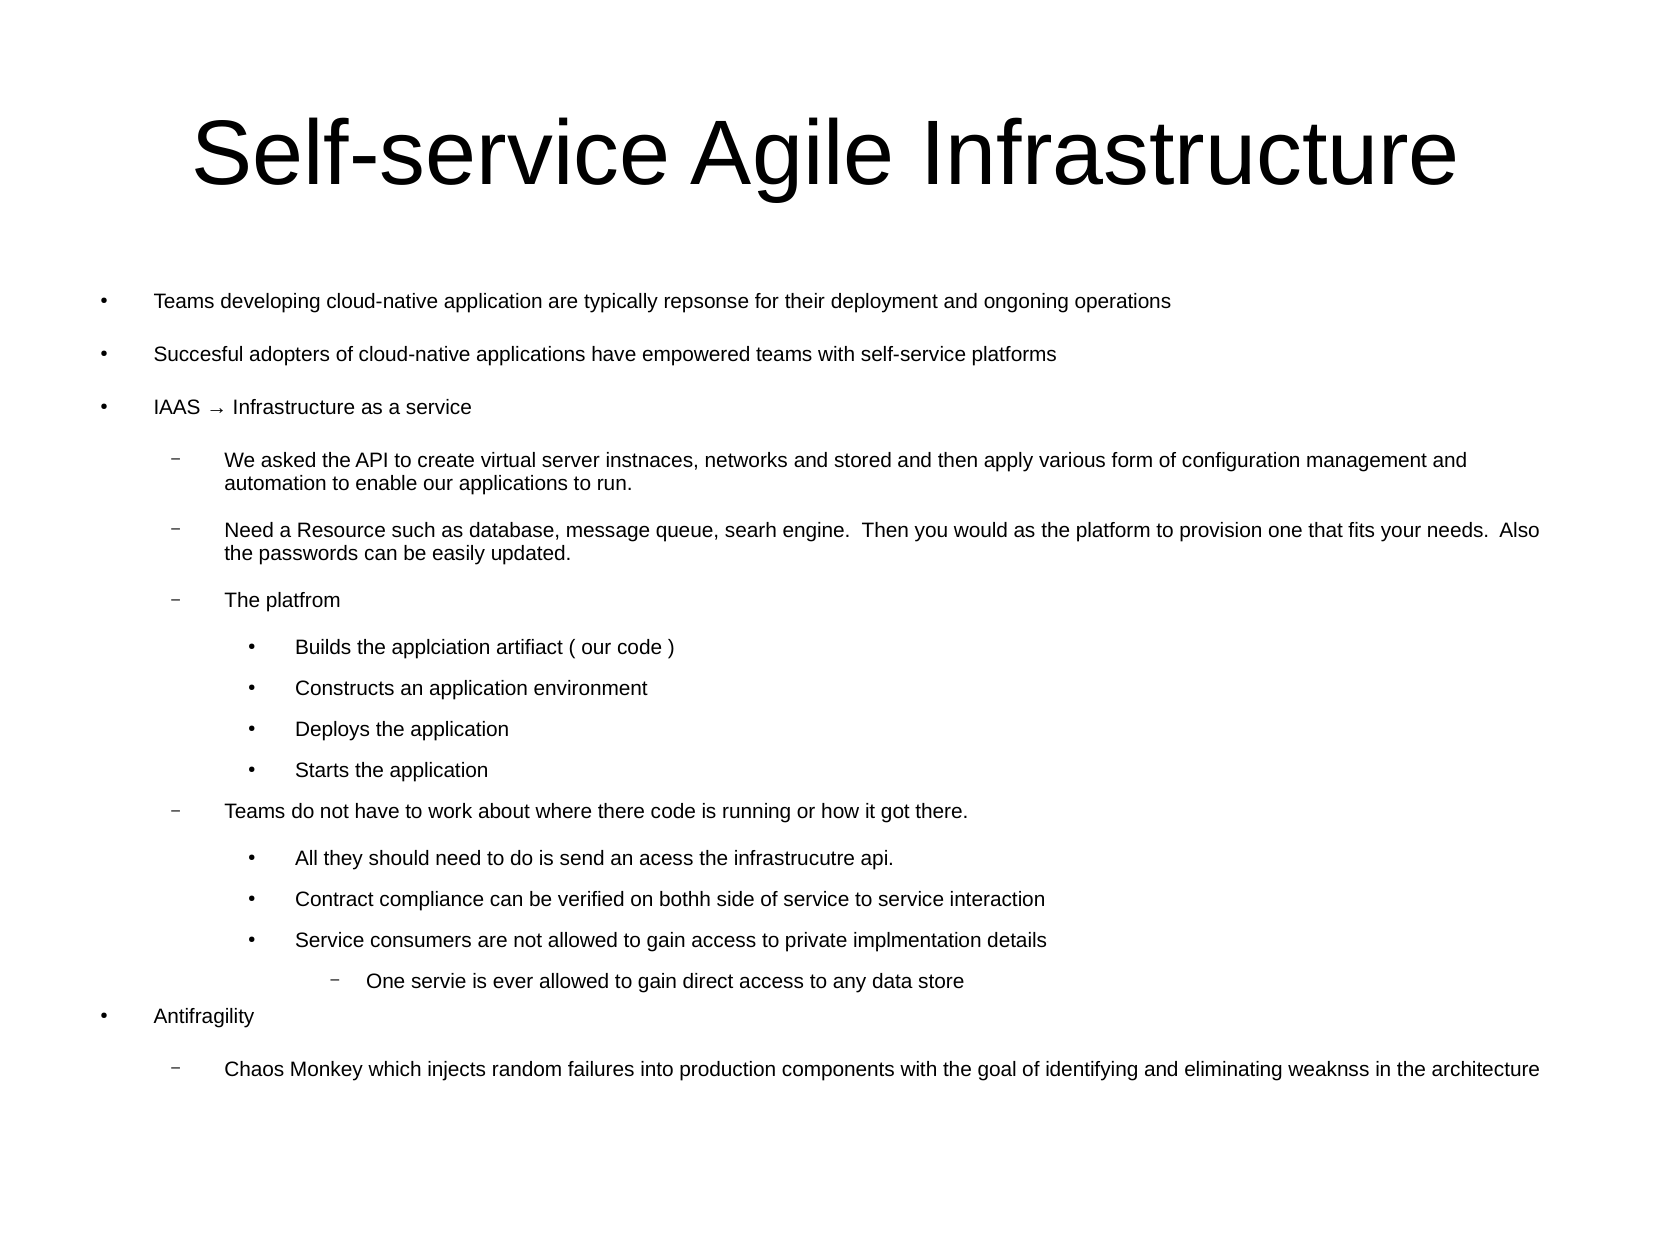

# Self-service Agile Infrastructure
Teams developing cloud-native application are typically repsonse for their deployment and ongoning operations
Succesful adopters of cloud-native applications have empowered teams with self-service platforms
IAAS → Infrastructure as a service
We asked the API to create virtual server instnaces, networks and stored and then apply various form of configuration management and automation to enable our applications to run.
Need a Resource such as database, message queue, searh engine. Then you would as the platform to provision one that fits your needs. Also the passwords can be easily updated.
The platfrom
Builds the applciation artifiact ( our code )
Constructs an application environment
Deploys the application
Starts the application
Teams do not have to work about where there code is running or how it got there.
All they should need to do is send an acess the infrastrucutre api.
Contract compliance can be verified on bothh side of service to service interaction
Service consumers are not allowed to gain access to private implmentation details
One servie is ever allowed to gain direct access to any data store
Antifragility
Chaos Monkey which injects random failures into production components with the goal of identifying and eliminating weaknss in the architecture